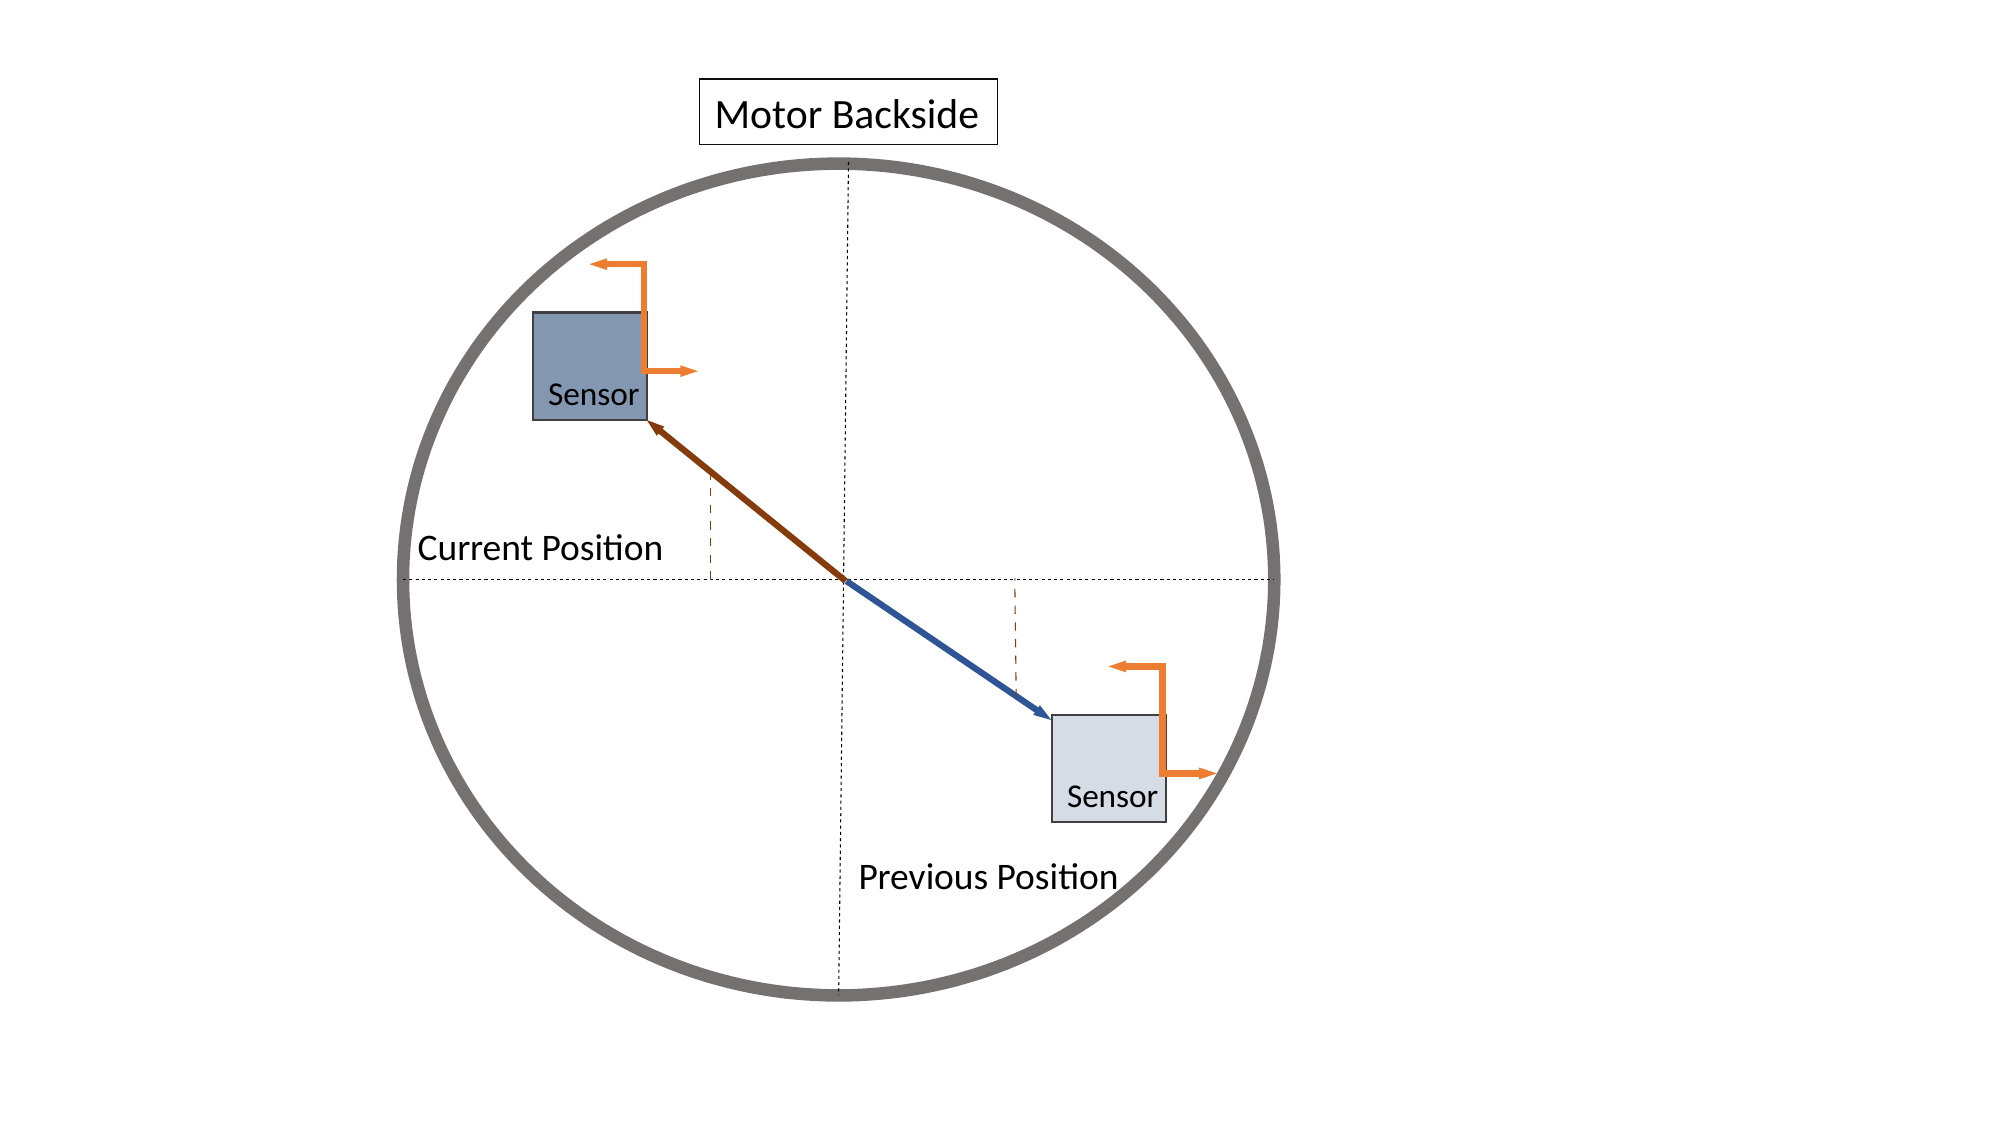

Motor Backside
Sensor
Current Position
Sensor
Previous Position